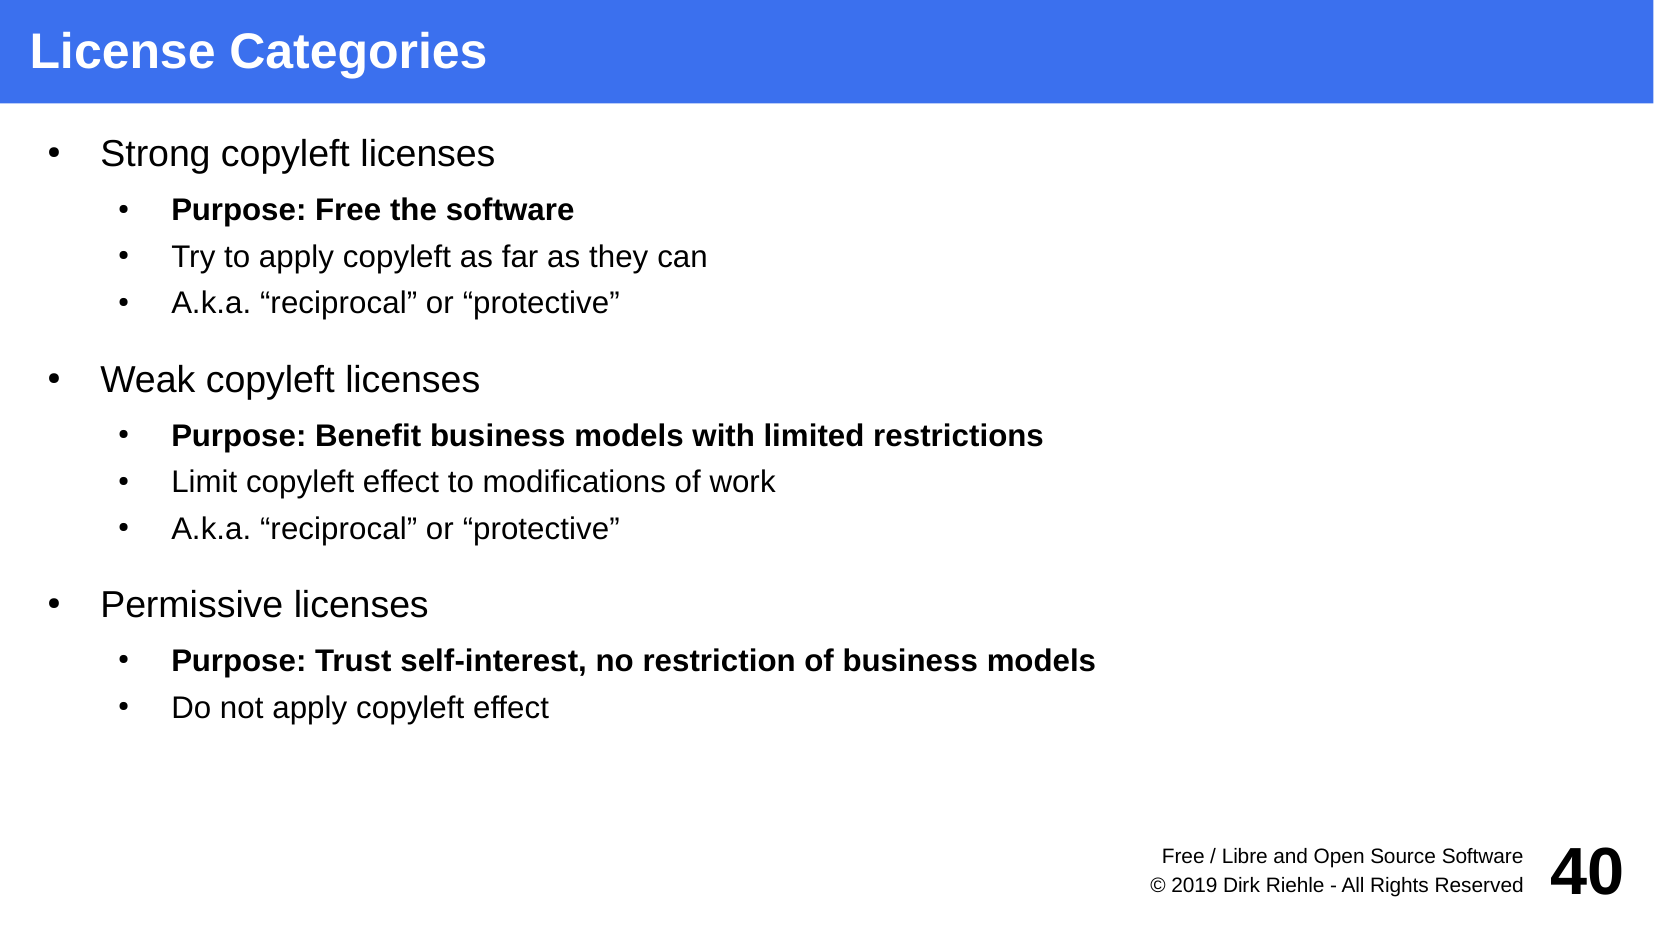

# License Categories
Strong copyleft licenses
Purpose: Free the software
Try to apply copyleft as far as they can
A.k.a. “reciprocal” or “protective”
Weak copyleft licenses
Purpose: Benefit business models with limited restrictions
Limit copyleft effect to modifications of work
A.k.a. “reciprocal” or “protective”
Permissive licenses
Purpose: Trust self-interest, no restriction of business models
Do not apply copyleft effect
Free / Libre and Open Source Software
40
© 2019 Dirk Riehle - All Rights Reserved